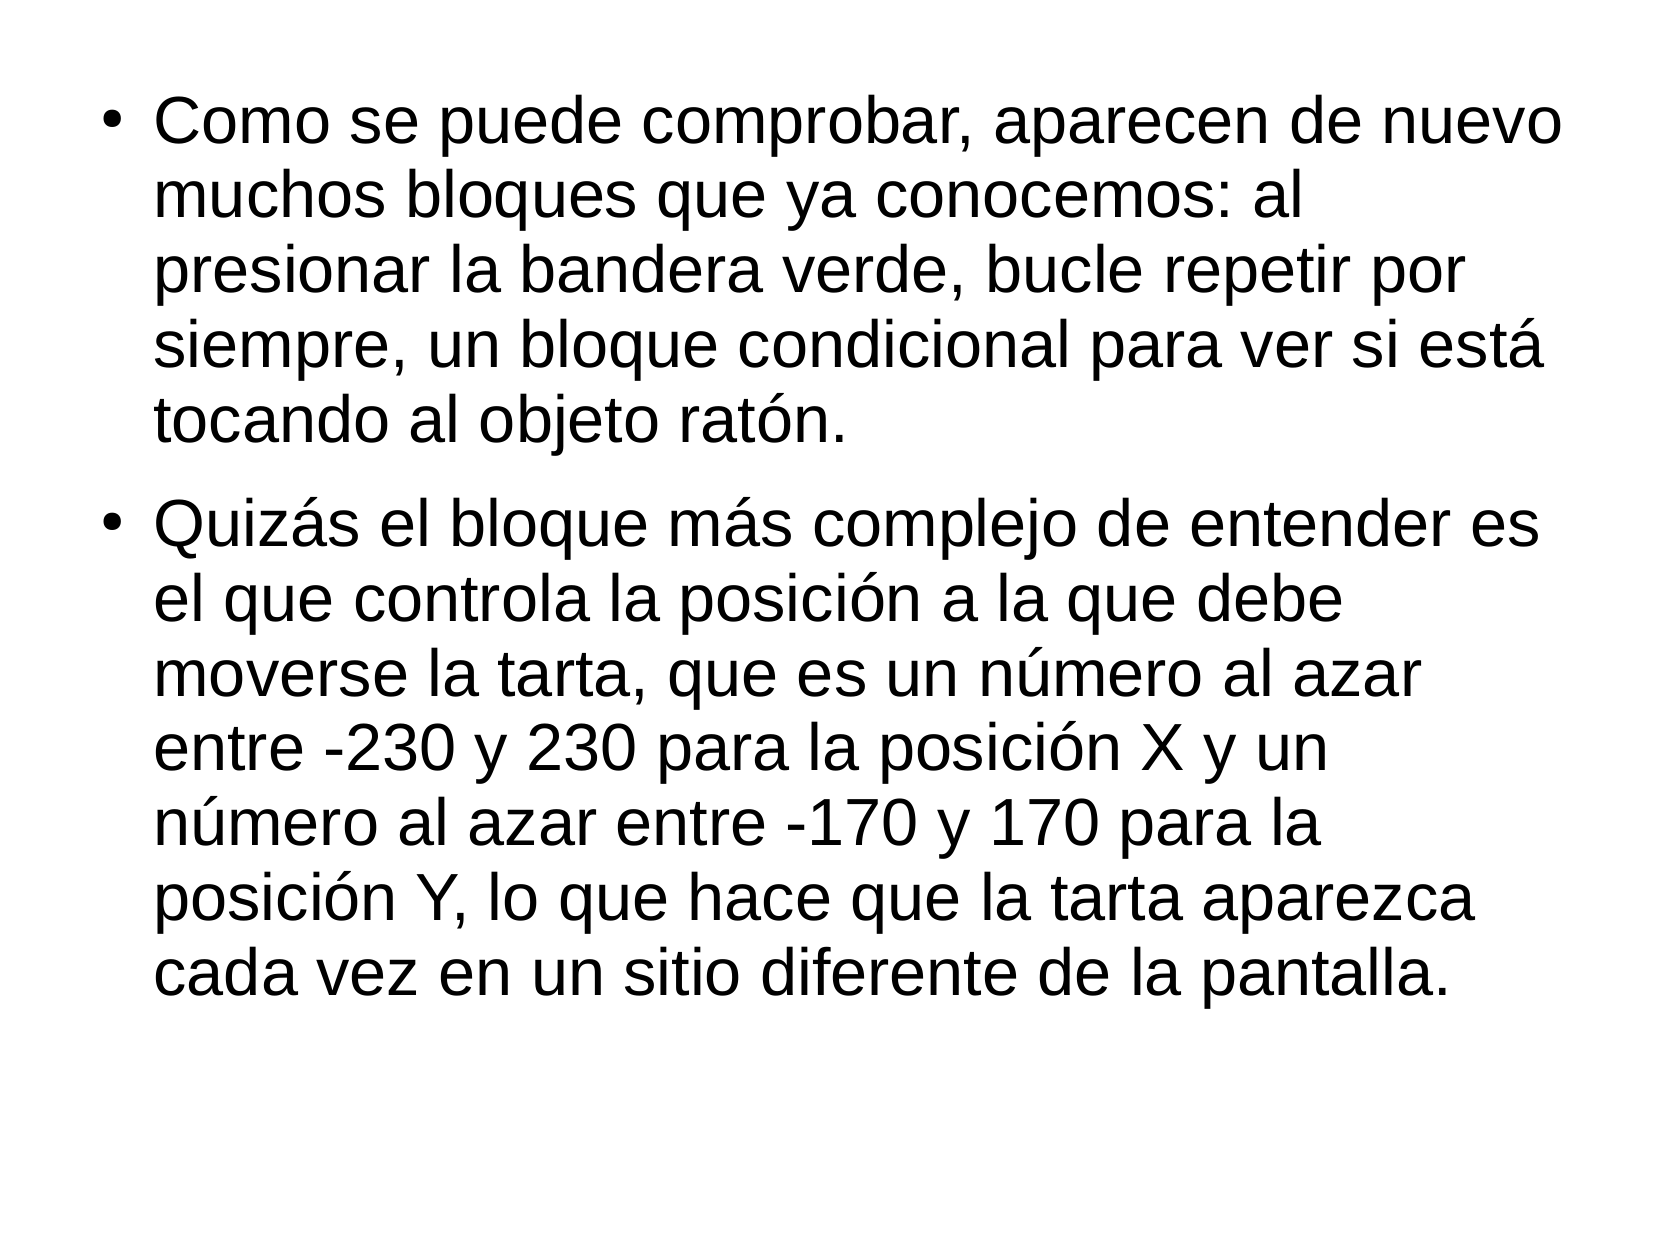

# Como se puede comprobar, aparecen de nuevo muchos bloques que ya conocemos: al presionar la bandera verde, bucle repetir por siempre, un bloque condicional para ver si está tocando al objeto ratón.
Quizás el bloque más complejo de entender es el que controla la posición a la que debe moverse la tarta, que es un número al azar entre -230 y 230 para la posición X y un número al azar entre -170 y 170 para la posición Y, lo que hace que la tarta aparezca cada vez en un sitio diferente de la pantalla.